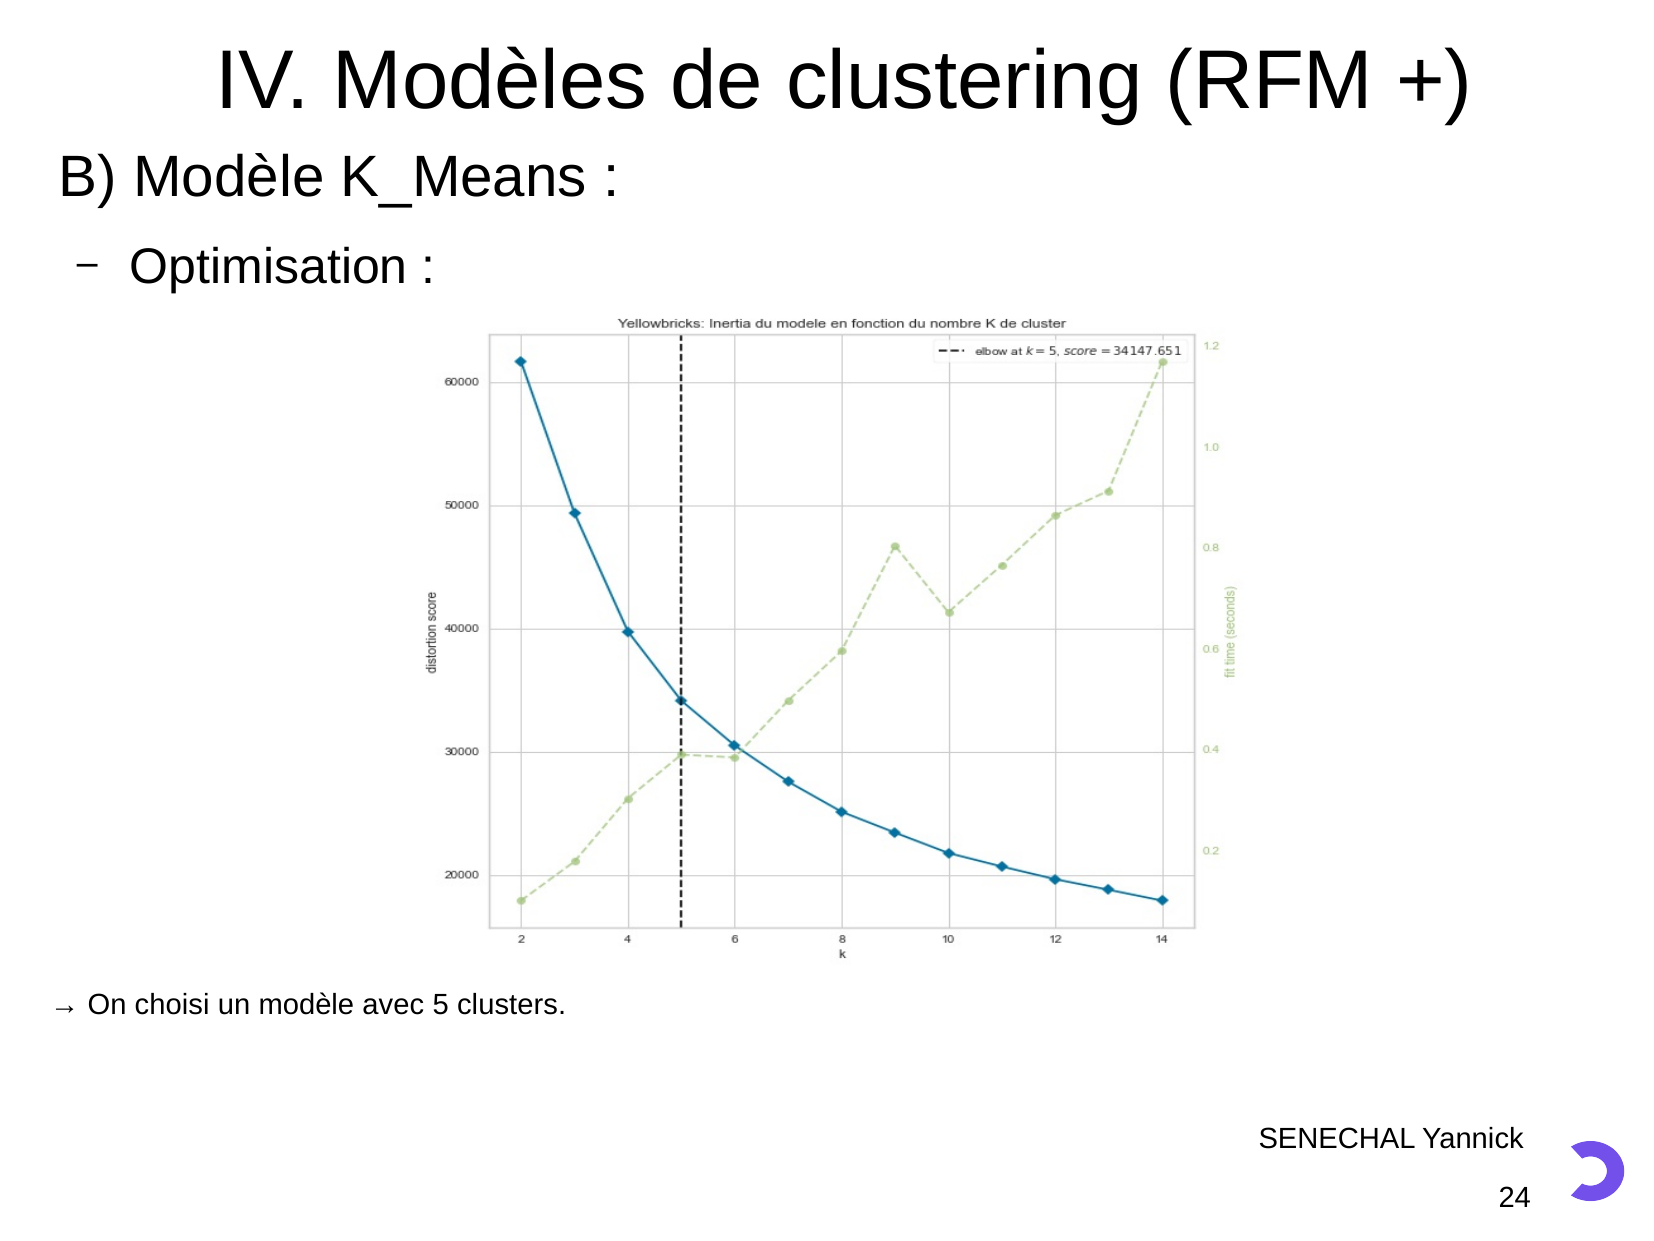

# IV. Modèles de clustering (RFM +)
B) Modèle K_Means :
Optimisation :
→ On choisi un modèle avec 5 clusters.
SENECHAL Yannick
24